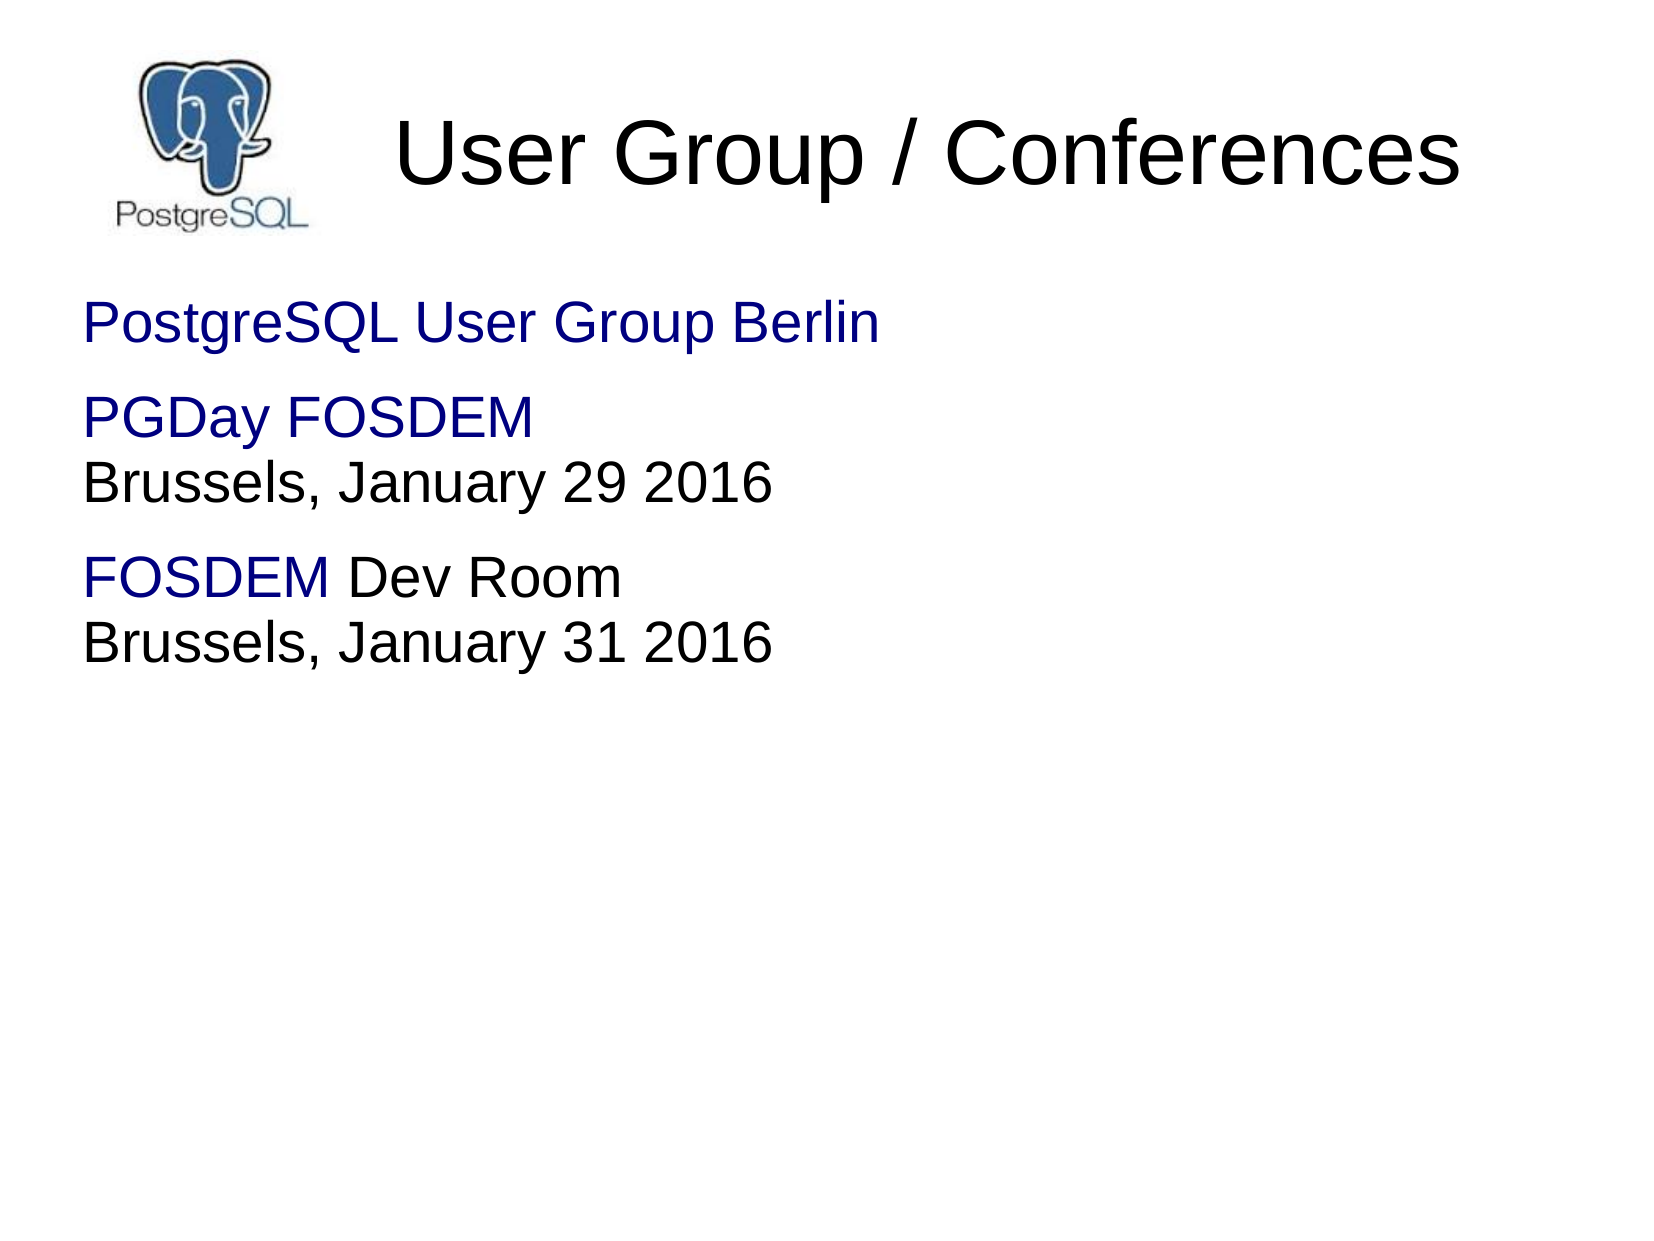

# User Group / Conferences
PostgreSQL User Group Berlin
PGDay FOSDEM
Brussels, January 29 2016
FOSDEM Dev Room
Brussels, January 31 2016